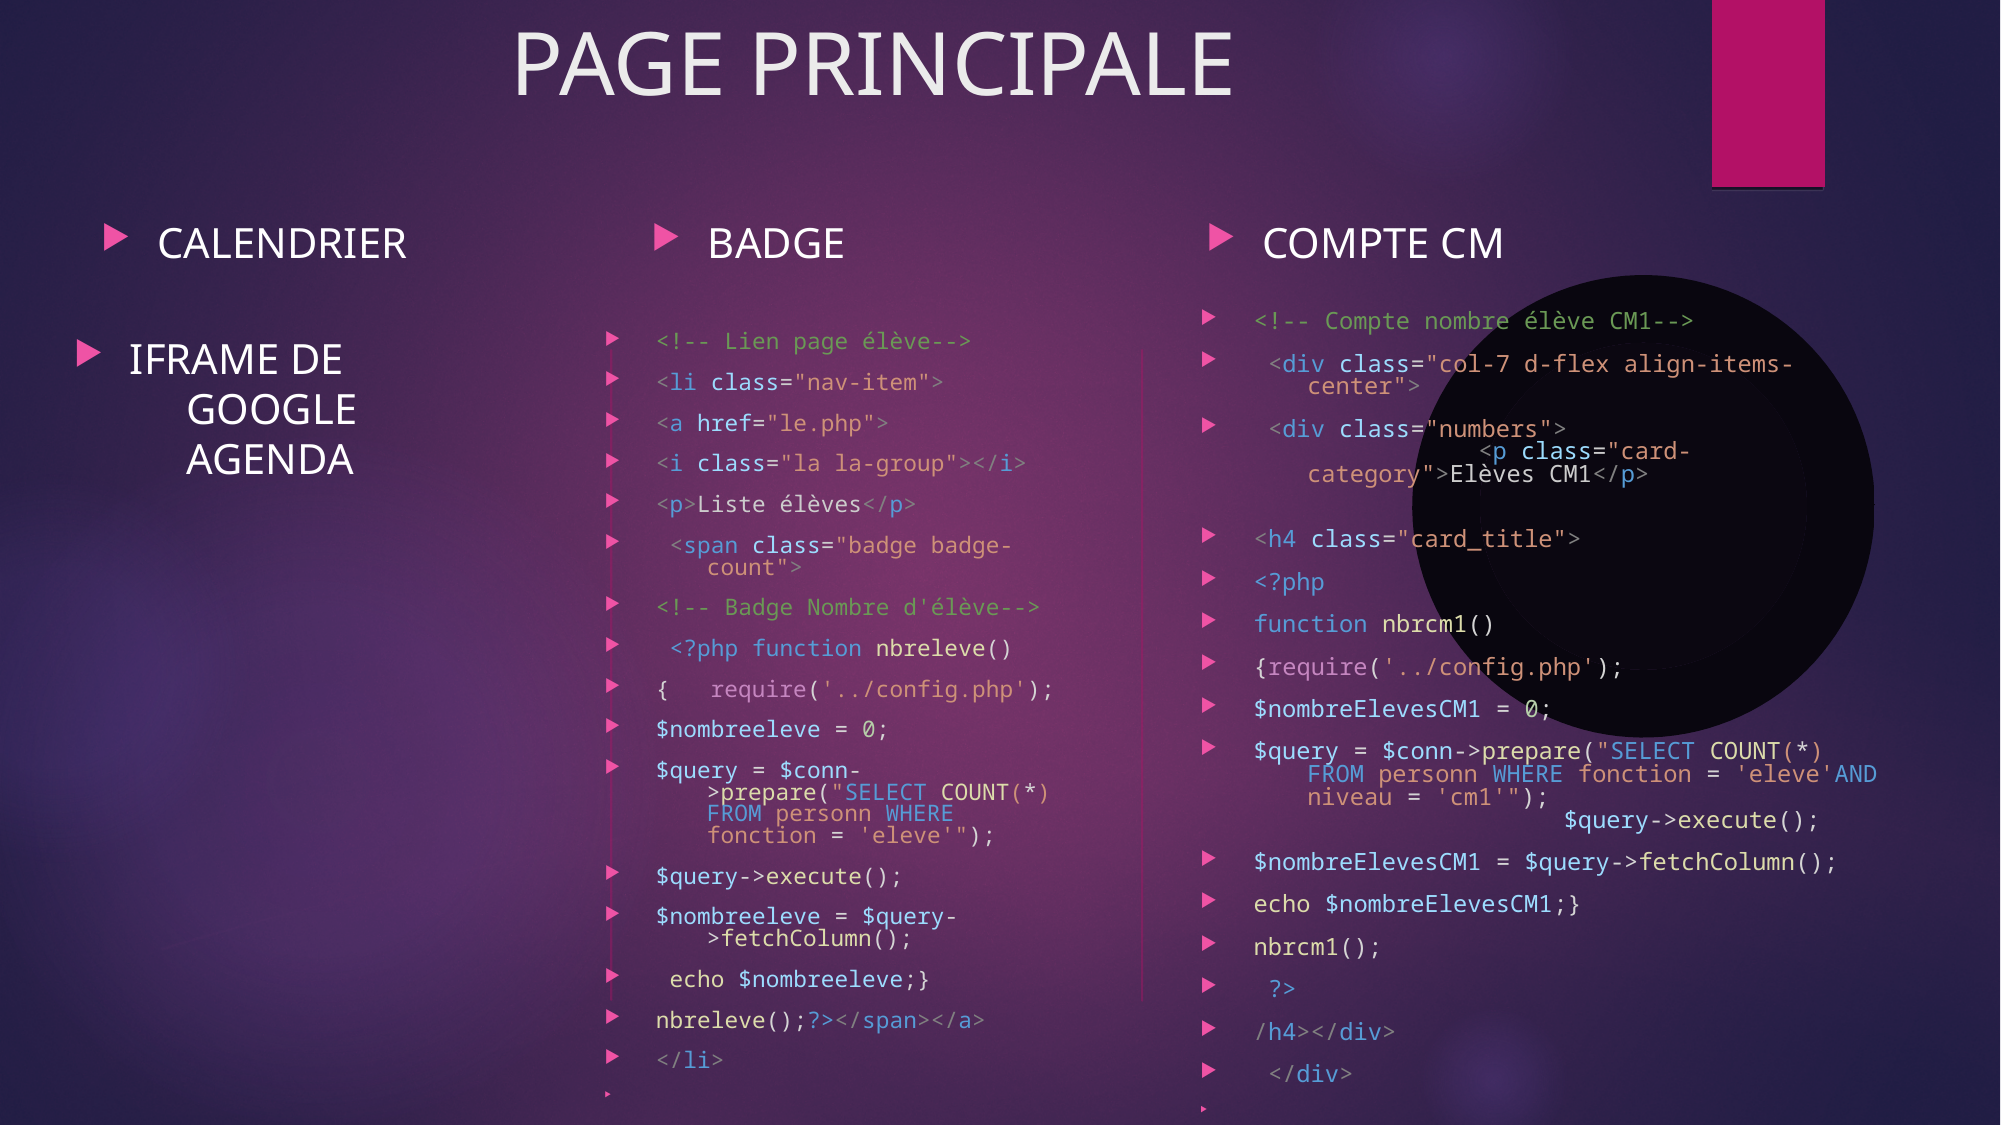

# PAGE PRINCIPALE
CALENDRIER
BADGE
COMPTE CM
<!-- Compte nombre élève CM1-->
 <div class="col-7 d-flex align-items-center">
 <div class="numbers">                                  <p class="card-category">Elèves CM1</p>
<h4 class="card_title">
<?php
function nbrcm1()
{require('../config.php');
$nombreElevesCM1 = 0;
$query = $conn->prepare("SELECT COUNT(*) FROM personn WHERE fonction = 'eleve'AND niveau = 'cm1'");                                          $query->execute();
$nombreElevesCM1 = $query->fetchColumn();
echo $nombreElevesCM1;}
nbrcm1();
 ?>
/h4></div>
 </div>
IFRAME DE GOOGLE AGENDA
<!-- Lien page élève-->
<li class="nav-item">
<a href="le.php">
<i class="la la-group"></i>
<p>Liste élèves</p>
 <span class="badge badge-count">
<!-- Badge Nombre d'élève-->
 <?php function nbreleve()
{   require('../config.php');
$nombreeleve = 0;
$query = $conn->prepare("SELECT COUNT(*) FROM personn WHERE fonction = 'eleve'");
$query->execute();
$nombreeleve = $query->fetchColumn();
 echo $nombreeleve;}
nbreleve();?></span></a>
</li>